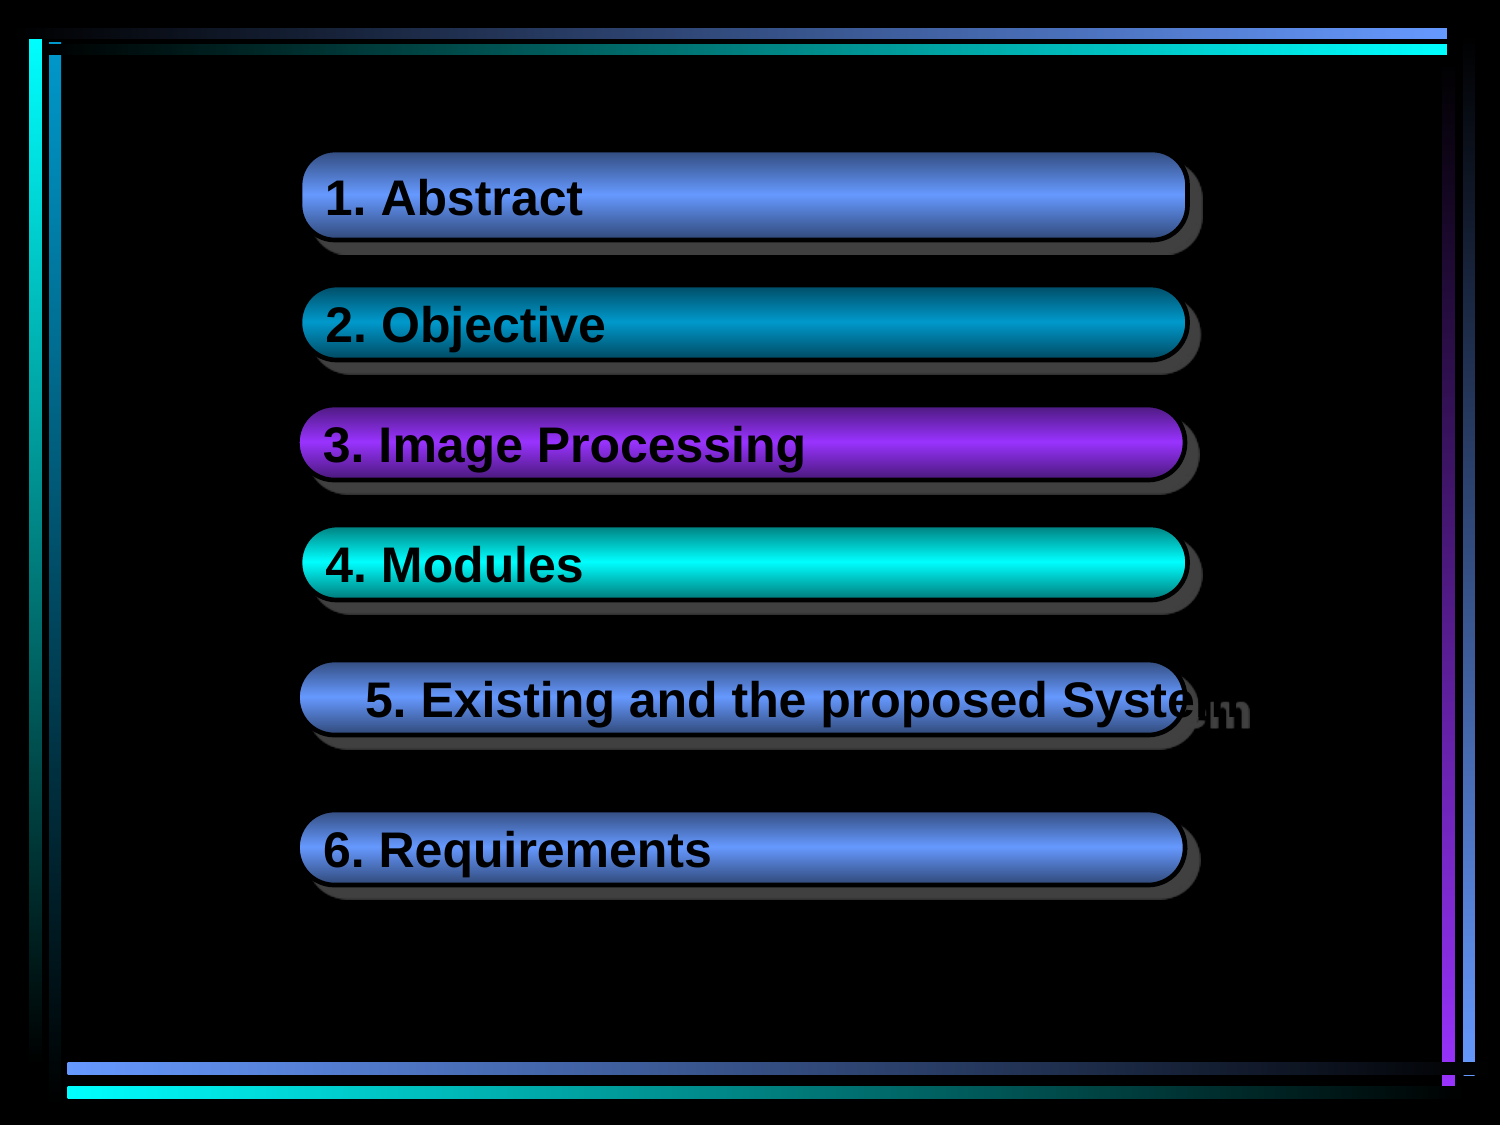

1. Abstract
2. Objective
3. Image Processing
4. Modules
 5. Existing and the proposed System
6. Requirements